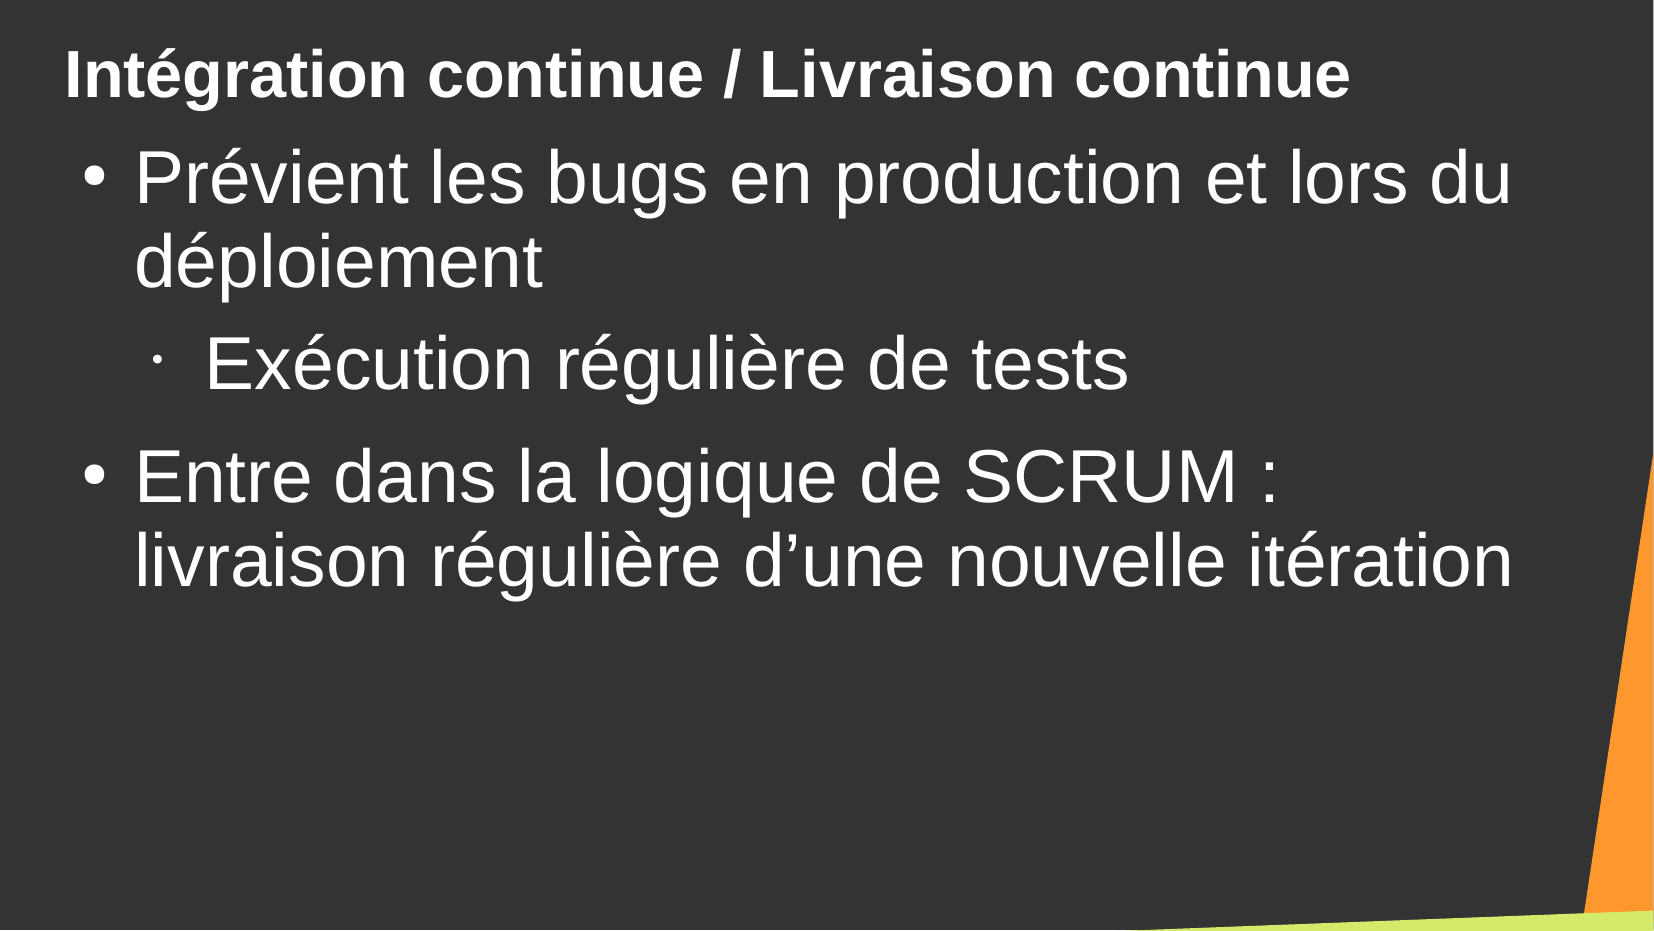

# Intégration continue / Livraison continue
Prévient les bugs en production et lors du déploiement
Exécution régulière de tests
Entre dans la logique de SCRUM : livraison régulière d’une nouvelle itération